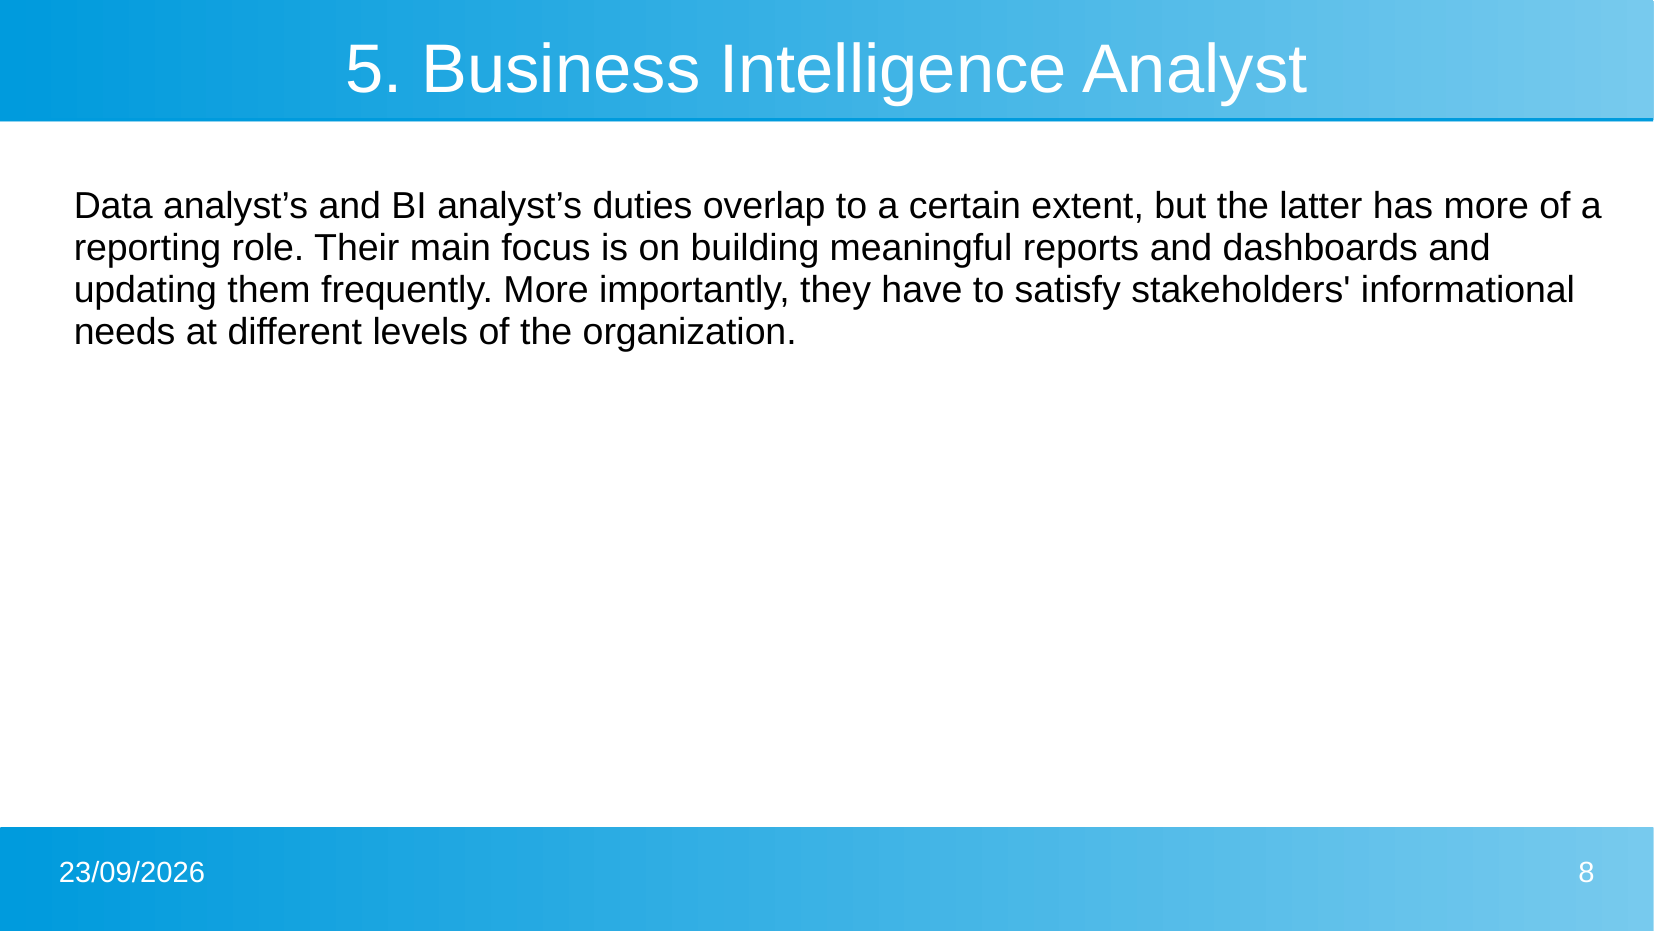

# 5. Business Intelligence Analyst
Data analyst’s and BI analyst’s duties overlap to a certain extent, but the latter has more of a reporting role. Their main focus is on building meaningful reports and dashboards and updating them frequently. More importantly, they have to satisfy stakeholders' informational needs at different levels of the organization.
8